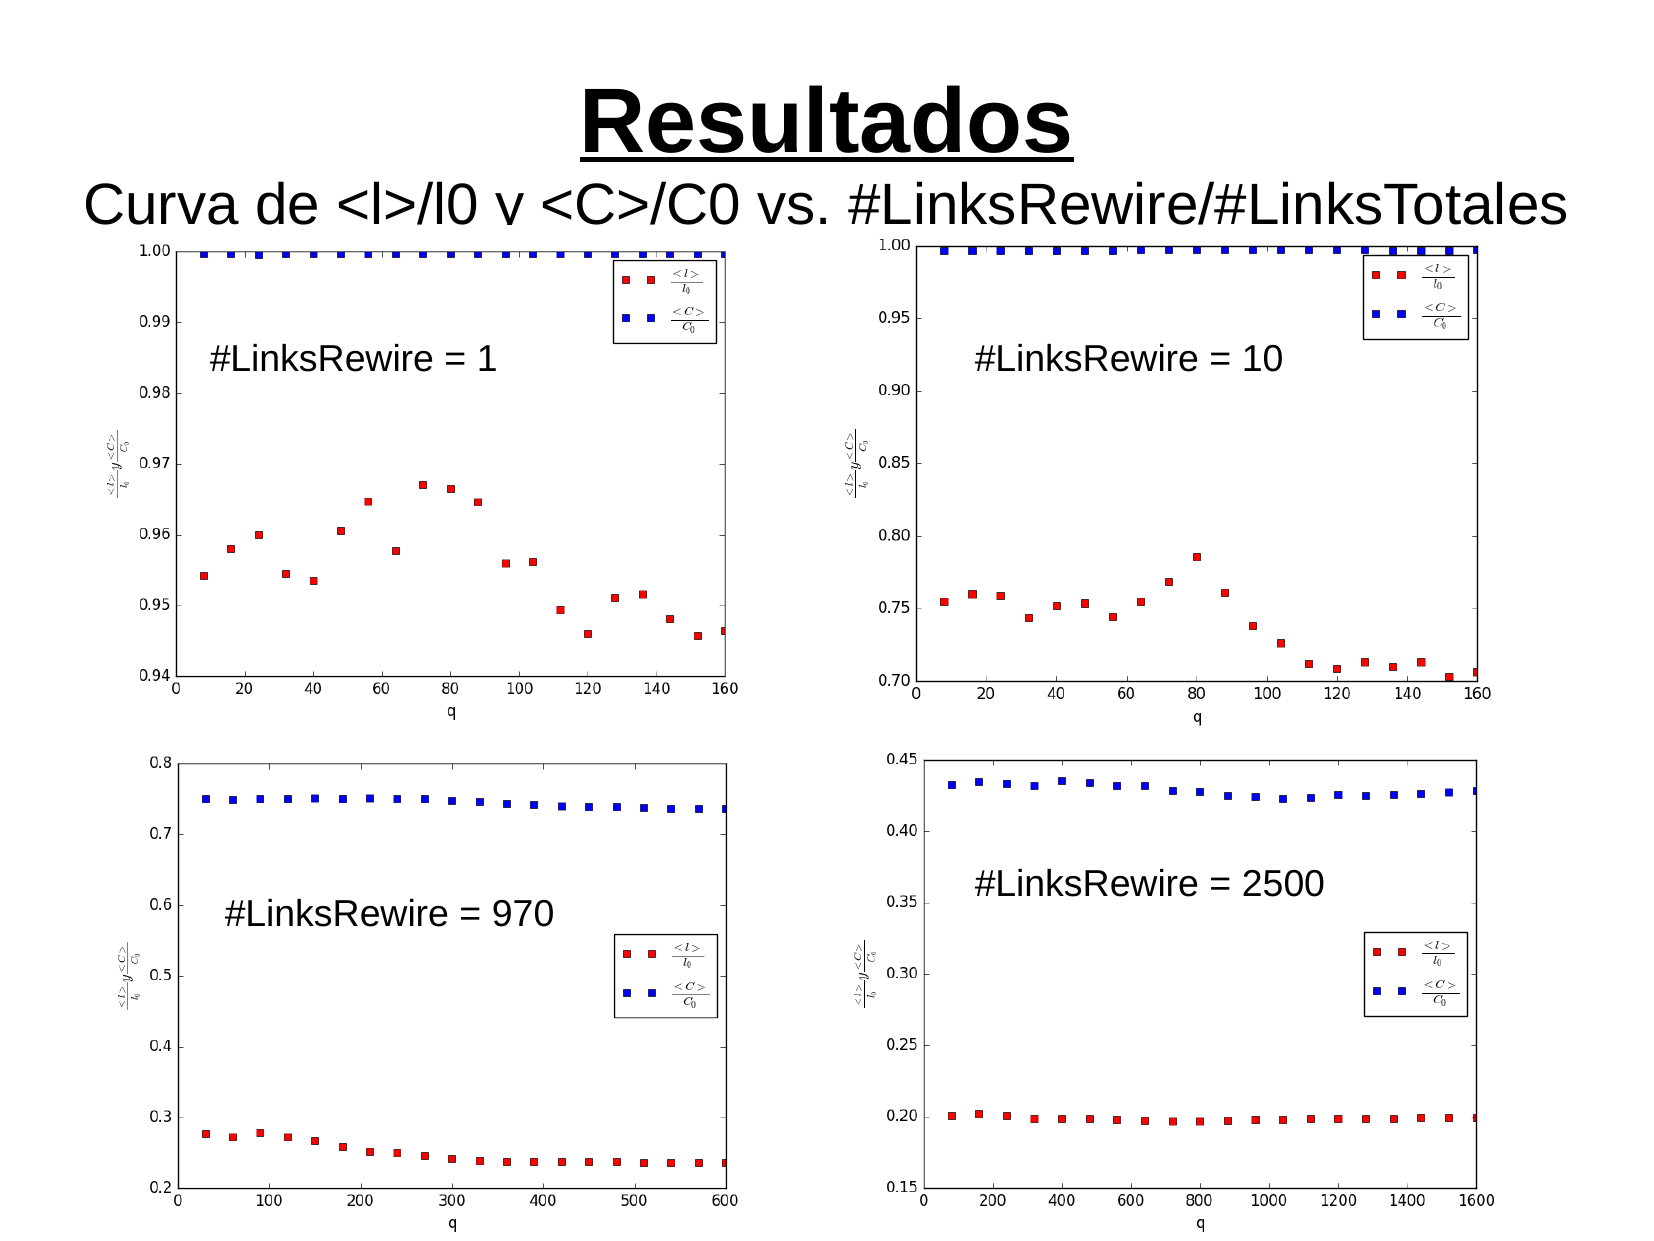

# Resultados Curva de <l>/l0 y <C>/C0 vs. #LinksRewire/#LinksTotales
#LinksRewire = 1
#LinksRewire = 10
#LinksRewire = 2500
#LinksRewire = 970